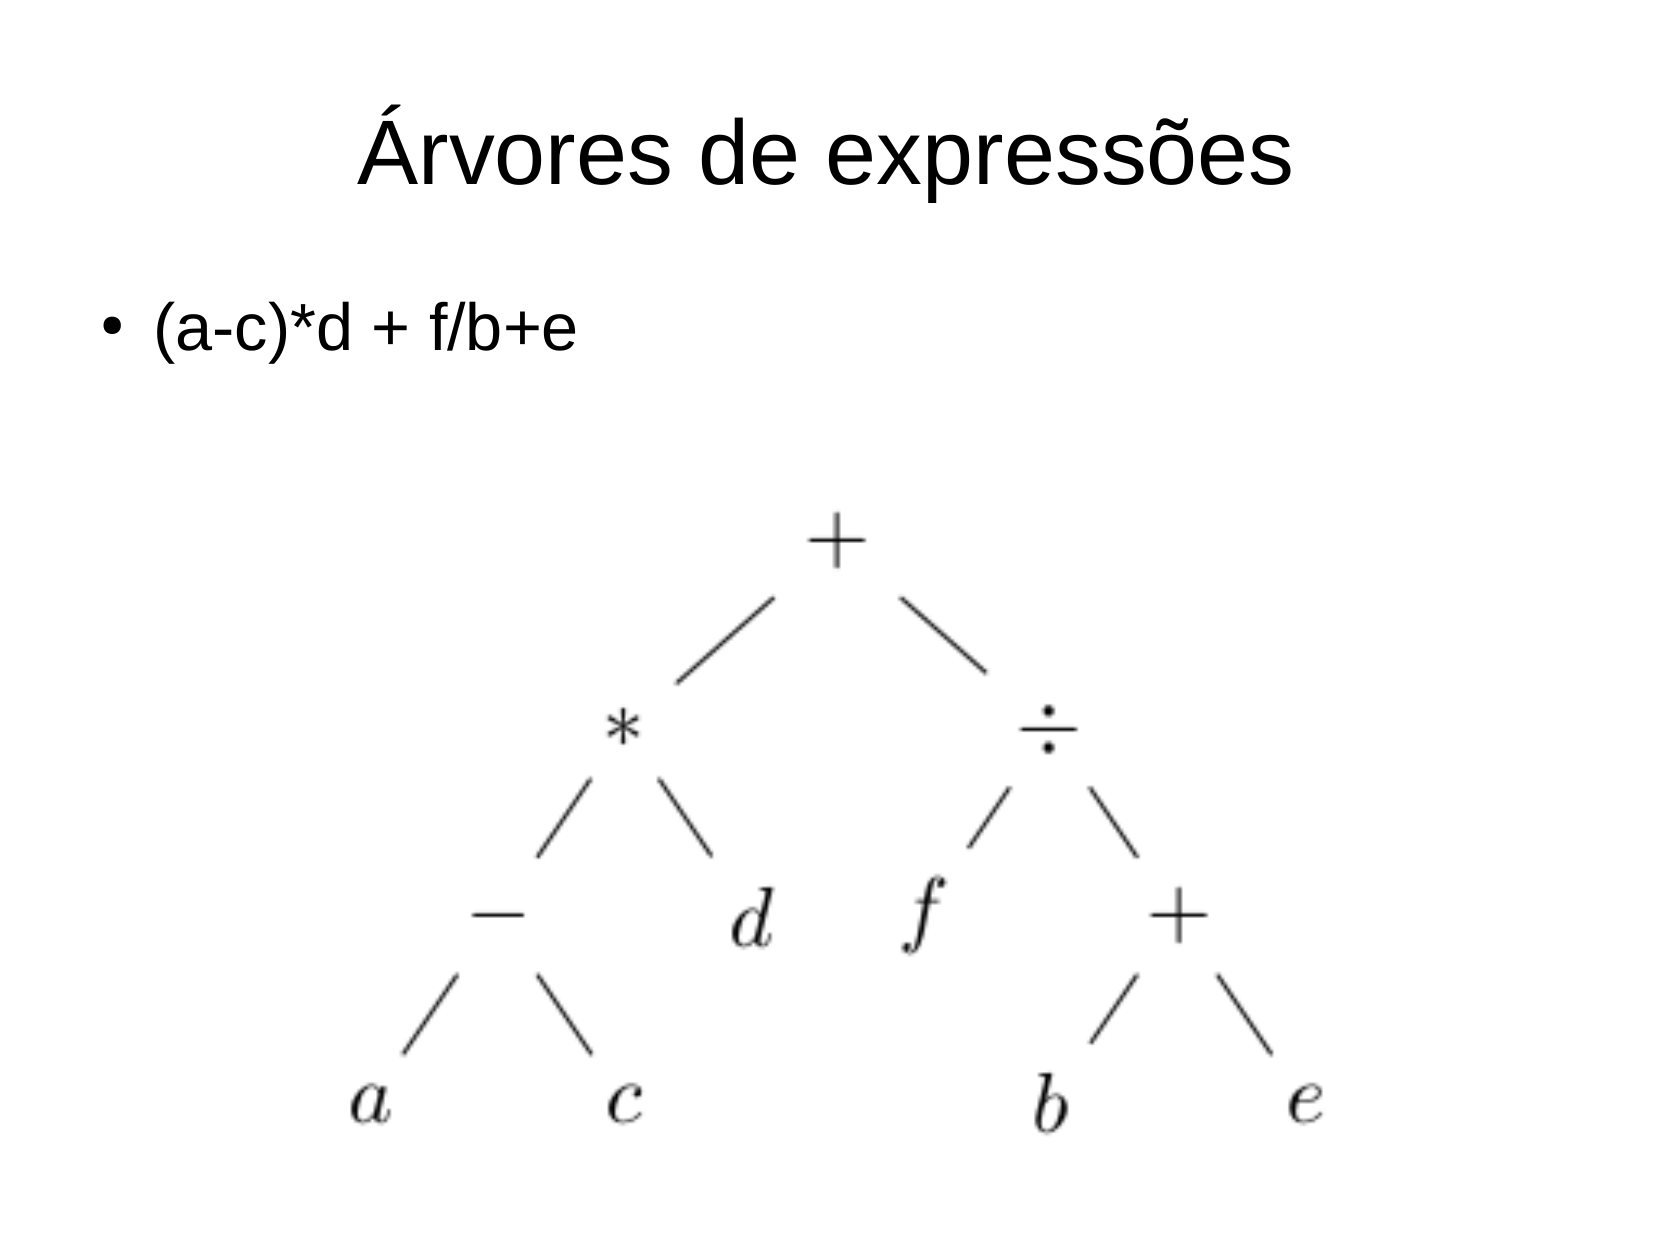

# Árvores de expressões
(a-c)*d + f/b+e